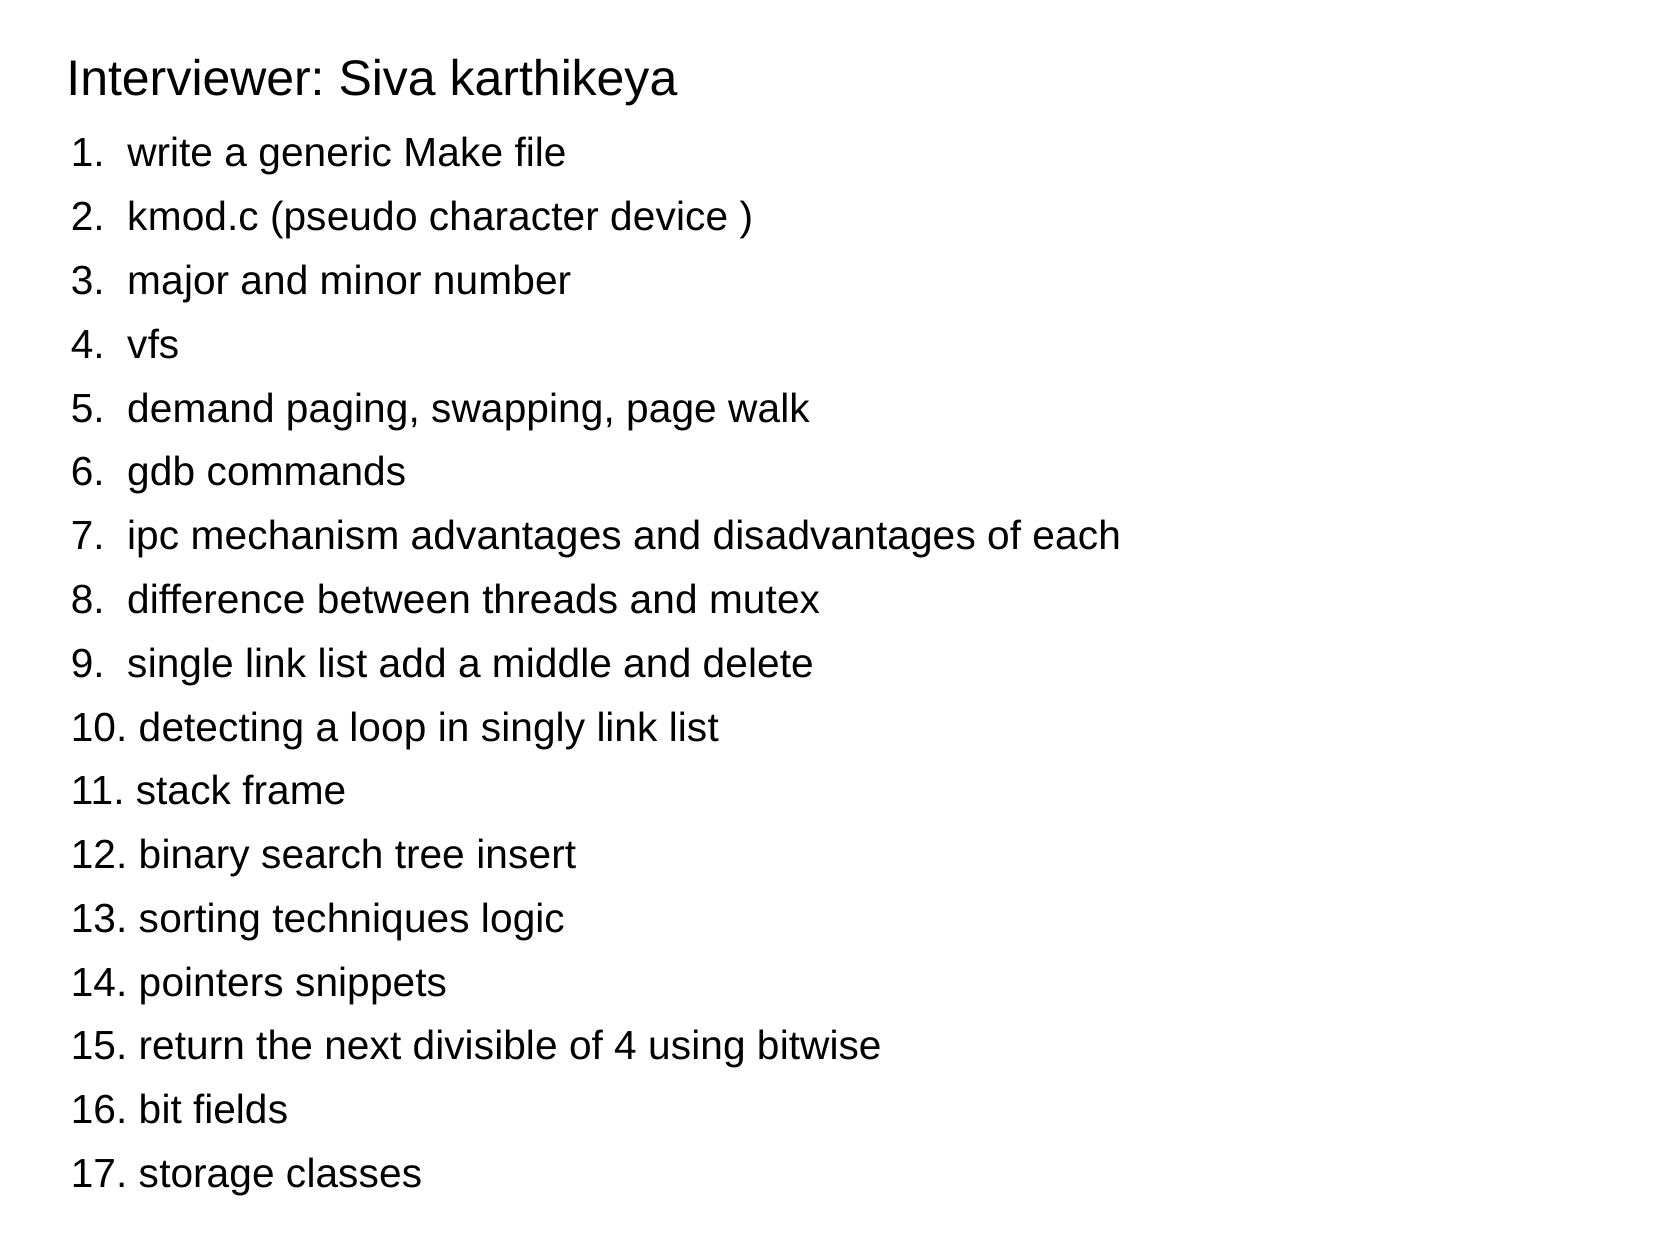

# Interviewer: Siva karthikeya
1. write a generic Make file
2. kmod.c (pseudo character device )
3. major and minor number
4. vfs
5. demand paging, swapping, page walk
6. gdb commands
7. ipc mechanism advantages and disadvantages of each
8. difference between threads and mutex
9. single link list add a middle and delete
10. detecting a loop in singly link list
11. stack frame
12. binary search tree insert
13. sorting techniques logic
14. pointers snippets
15. return the next divisible of 4 using bitwise
16. bit fields
17. storage classes